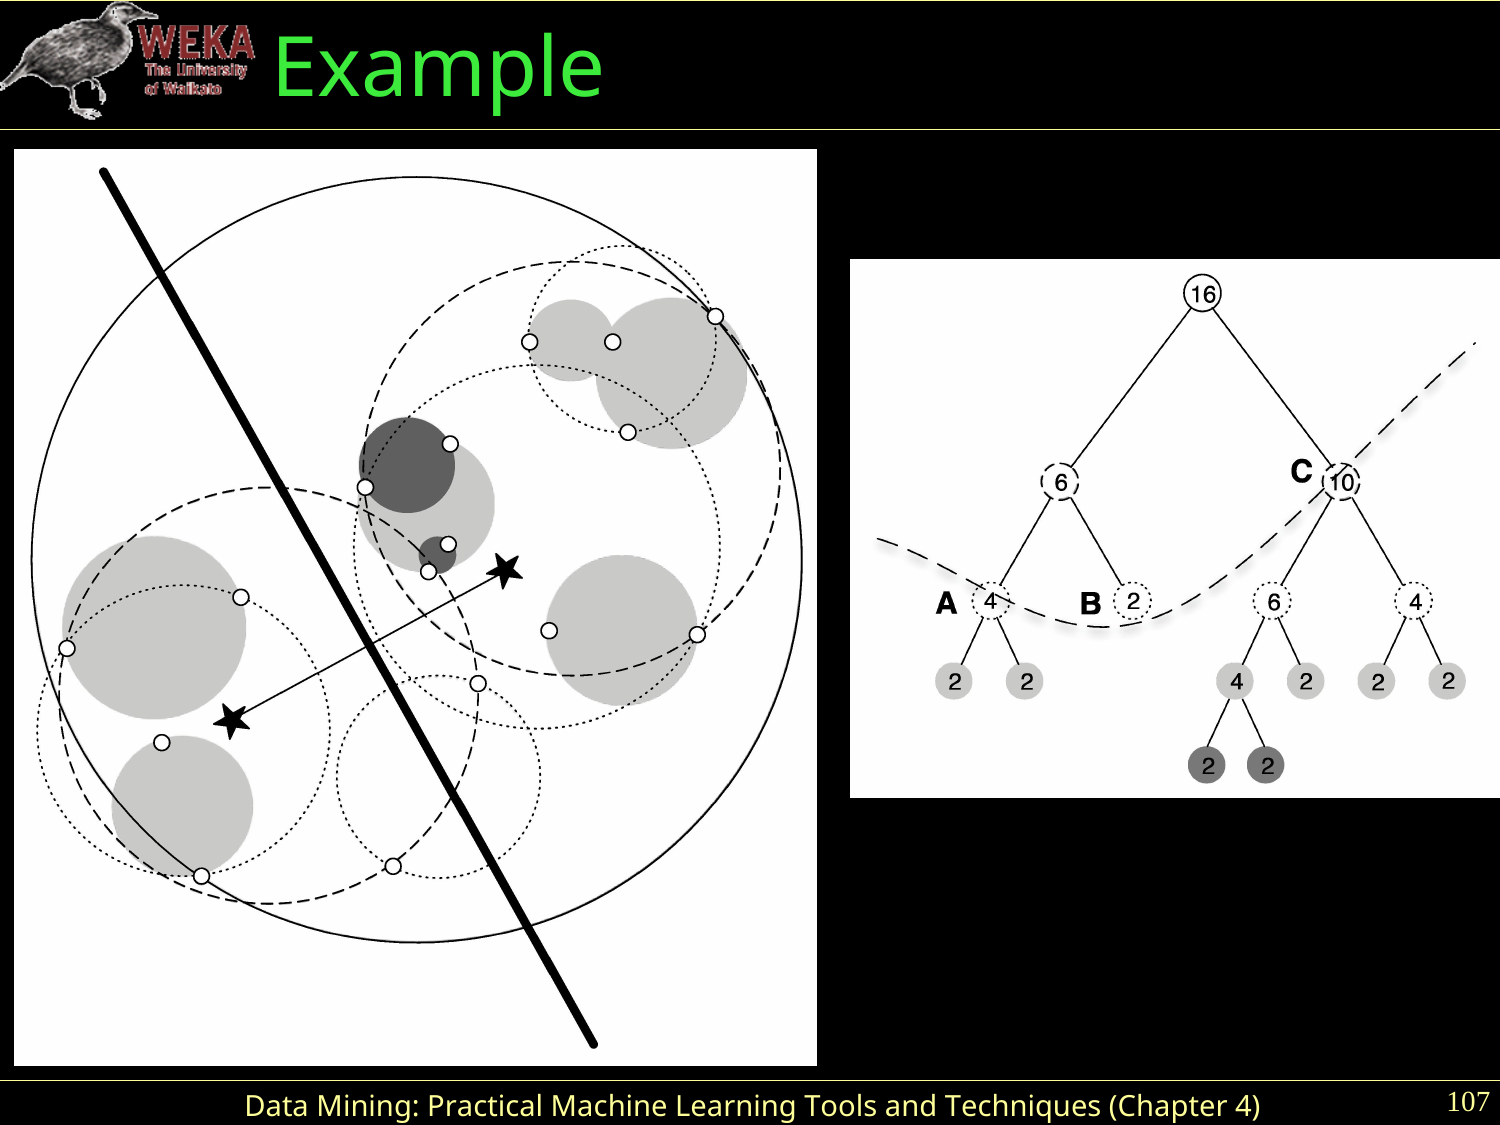

# Example
Data Mining: Practical Machine Learning Tools and Techniques (Chapter 4)
107